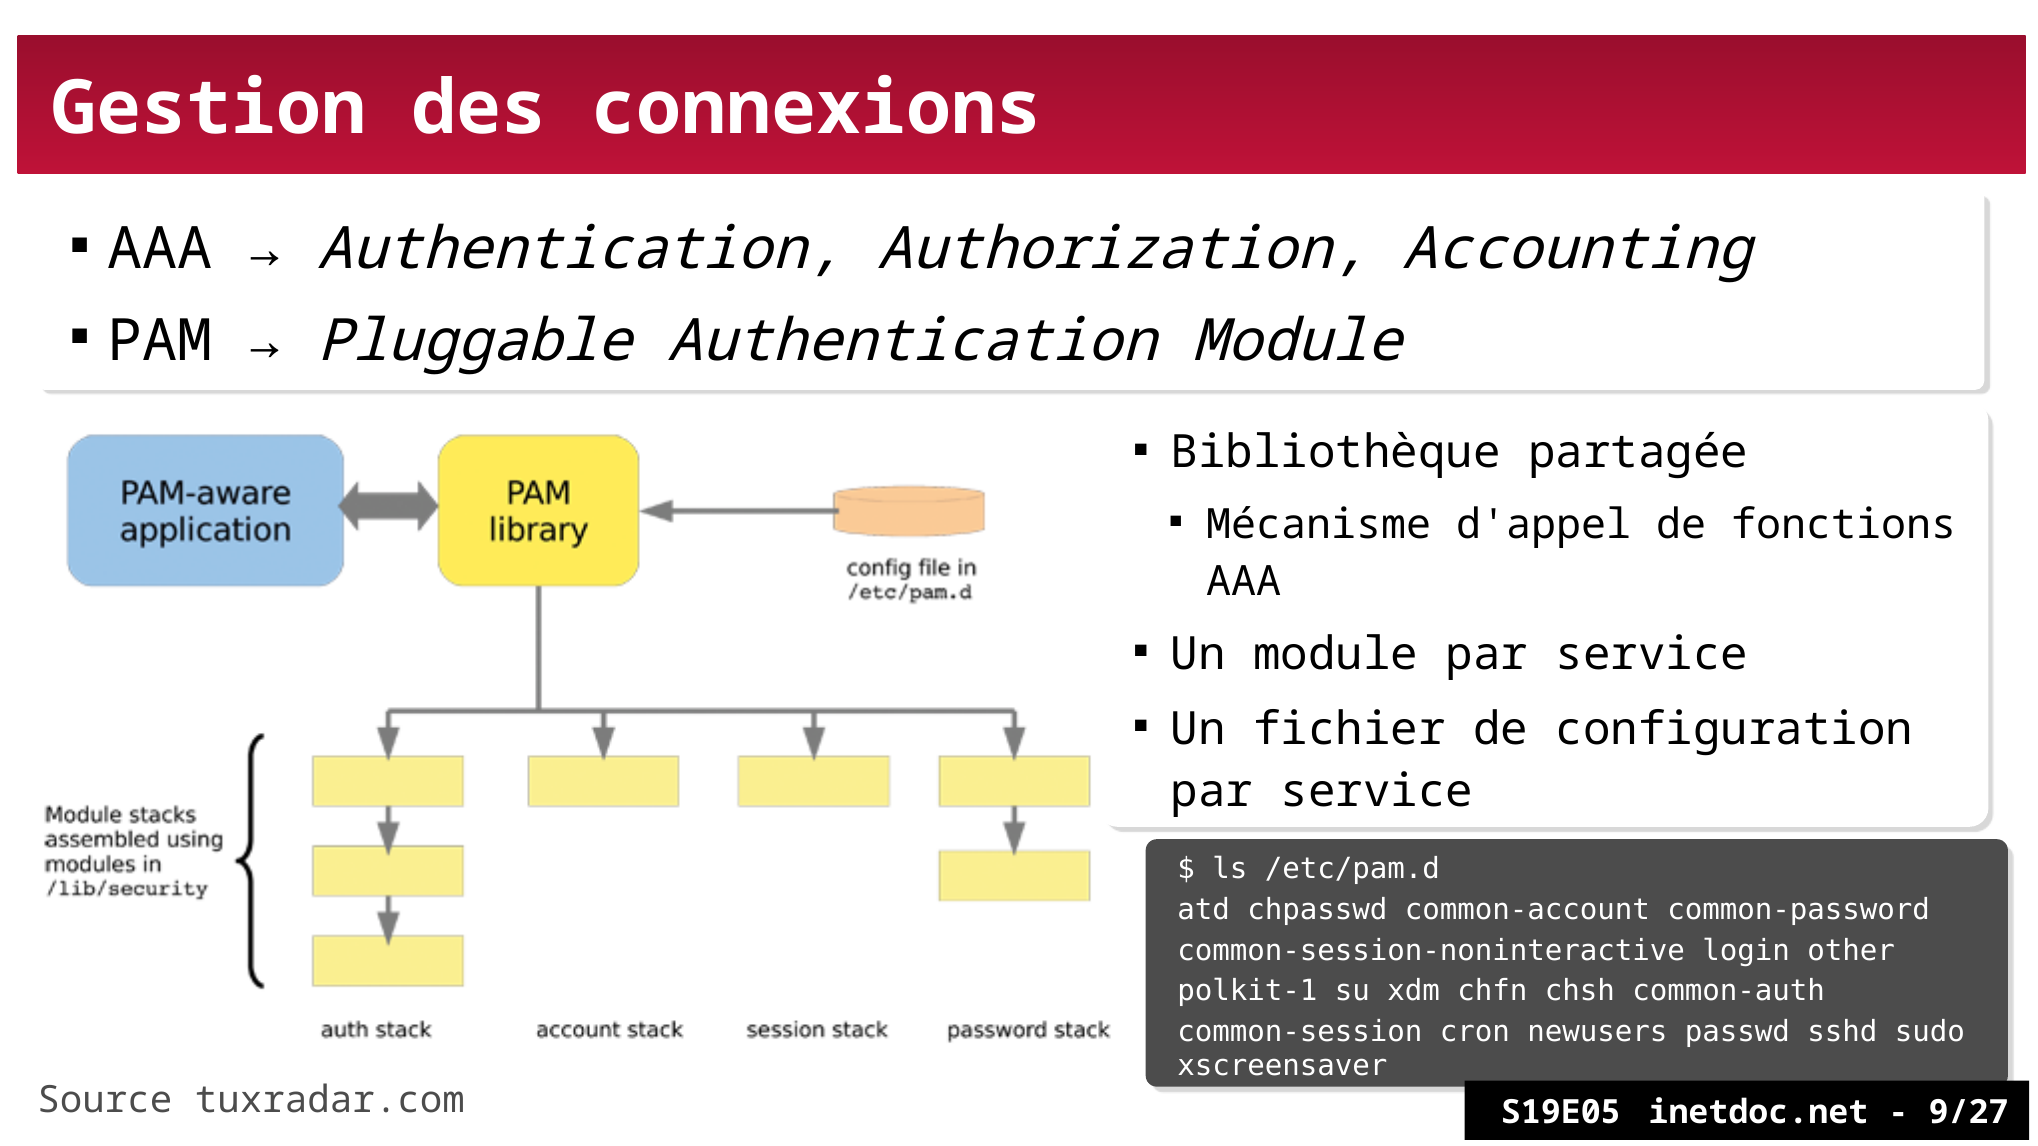

Gestion des connexions
AAA → Authentication, Authorization, Accounting
PAM → Pluggable Authentication Module
Bibliothèque partagée
Mécanisme d'appel de fonctions AAA
Un module par service
Un fichier de configuration par service
$ ls /etc/pam.d
atd chpasswd common-account common-password
common-session-noninteractive login other
polkit-1 su xdm chfn chsh common-auth
common-session cron newusers passwd sshd sudo xscreensaver
Source tuxradar.com
S19E05	inetdoc.net - /27